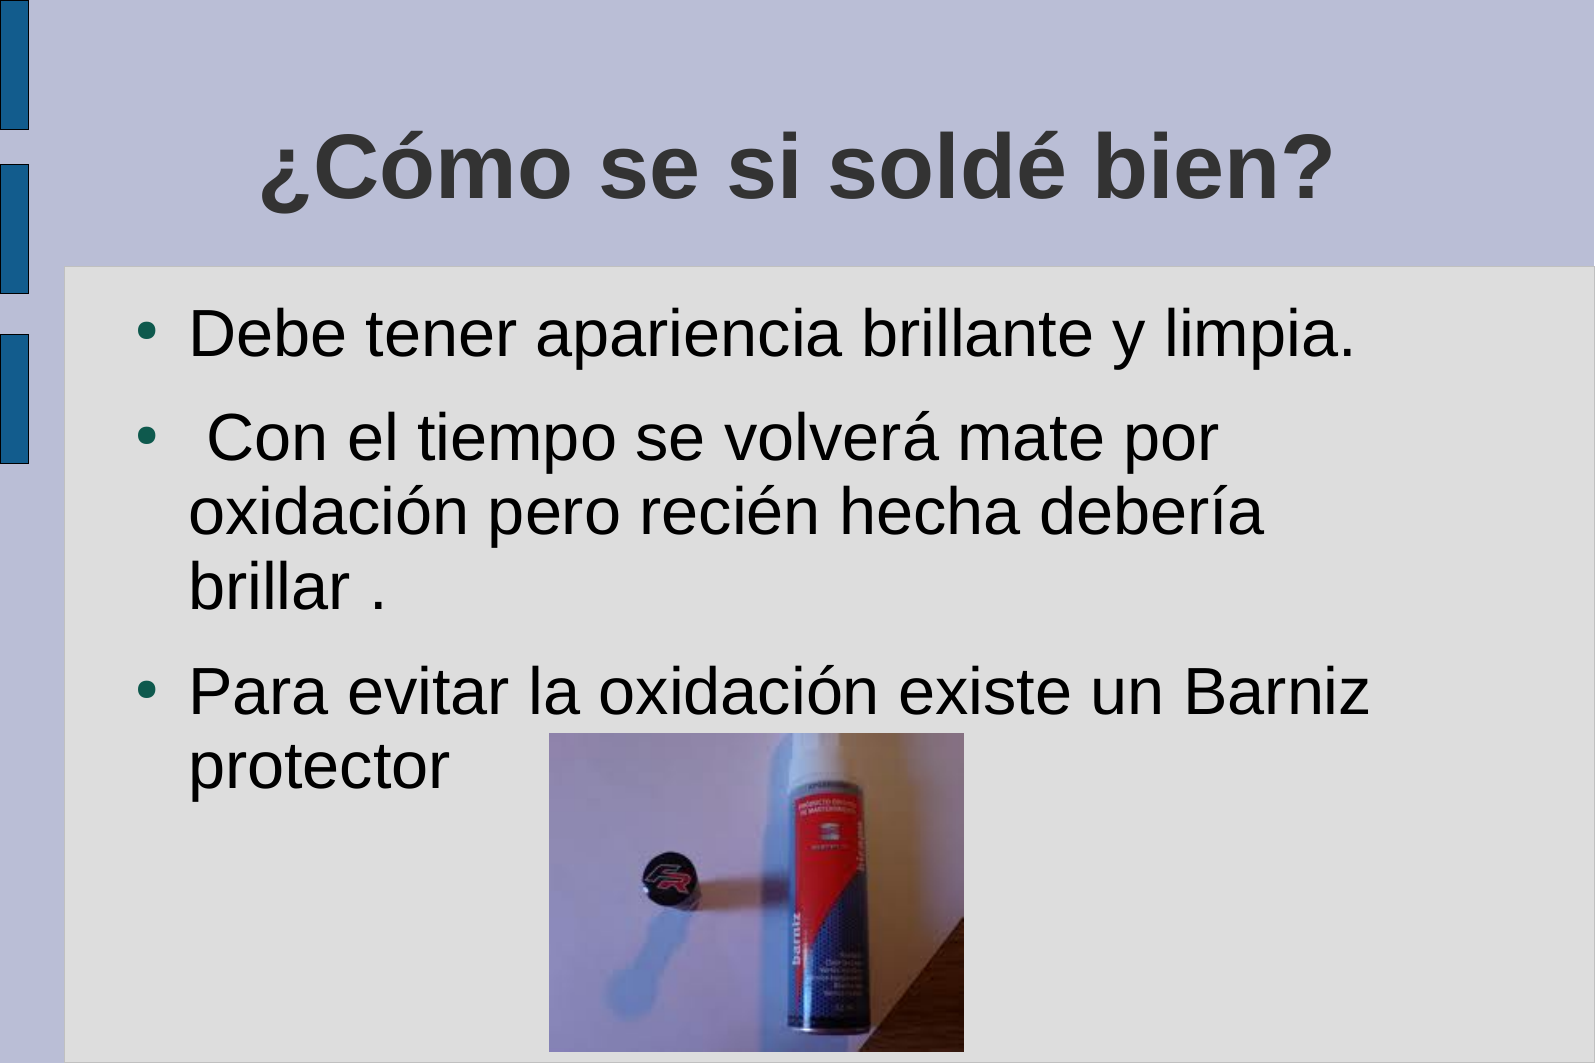

# ¿Cómo se si soldé bien?
Debe tener apariencia brillante y limpia.
 Con el tiempo se volverá mate por oxidación pero recién hecha debería brillar .
Para evitar la oxidación existe un Barniz protector